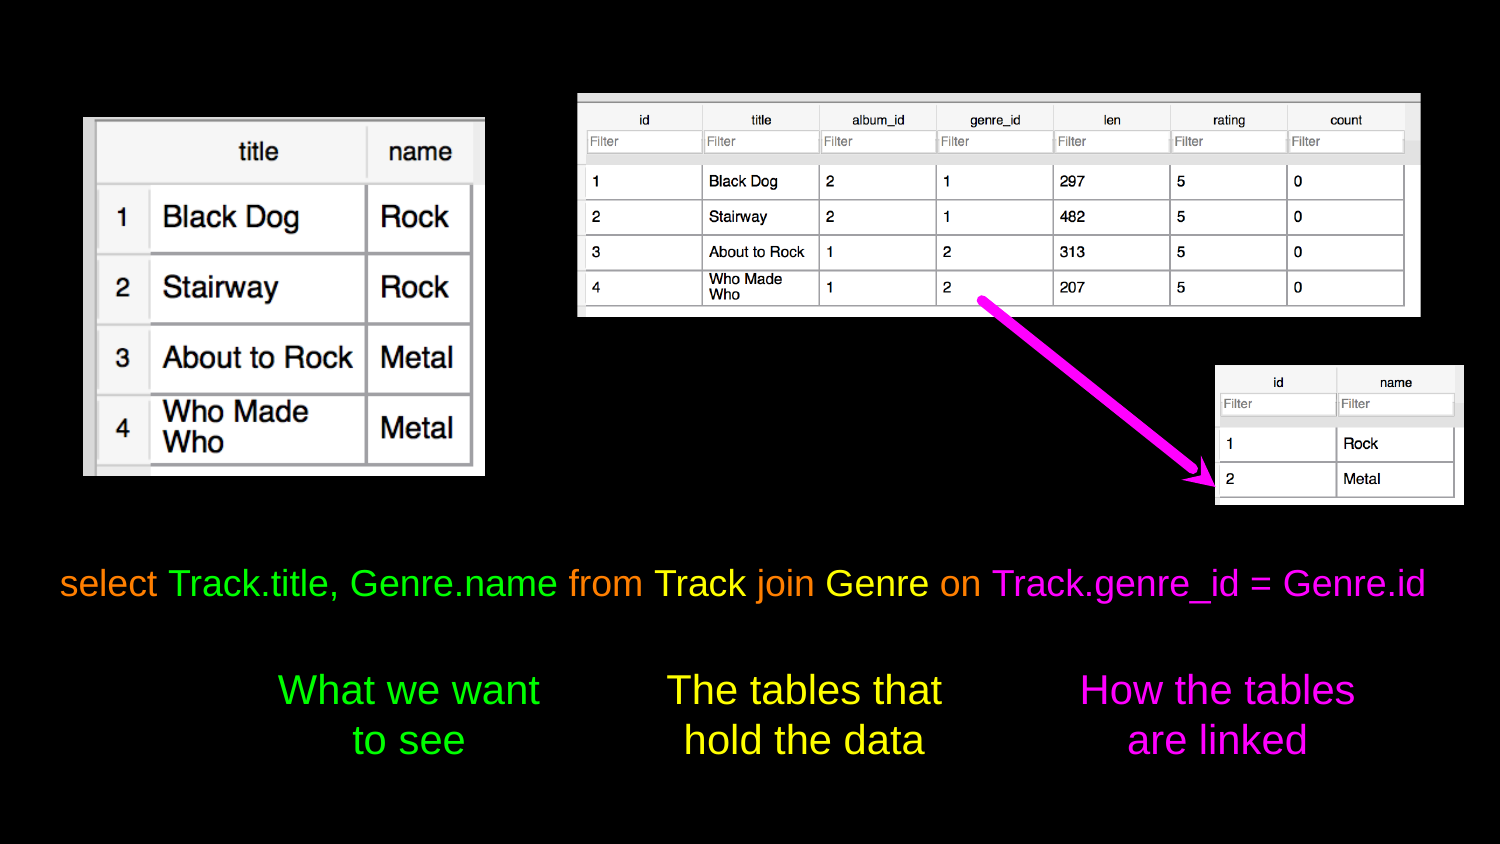

select Track.title, Genre.name from Track join Genre on Track.genre_id = Genre.id
What we want to see
The tables that hold the data
How the tables are linked